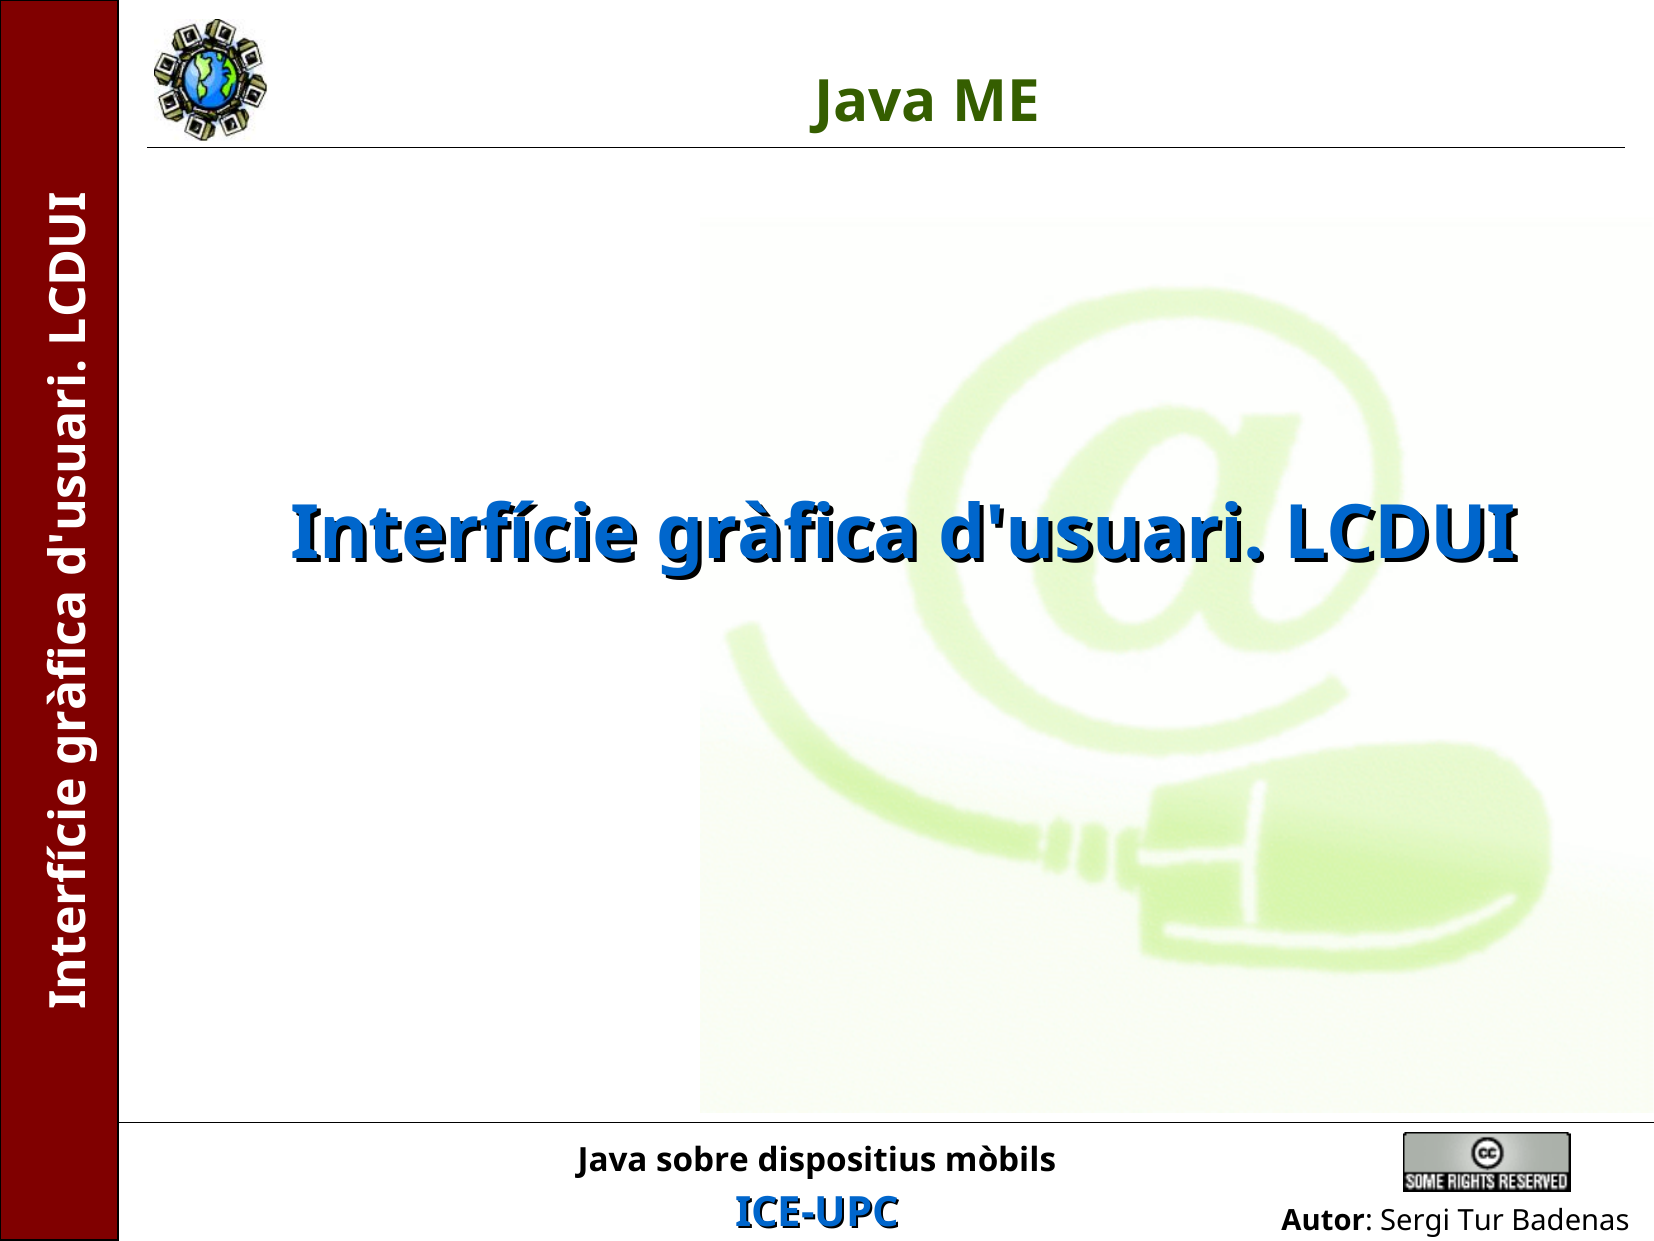

# Java ME
Interfície gràfica d'usuari. LCDUI